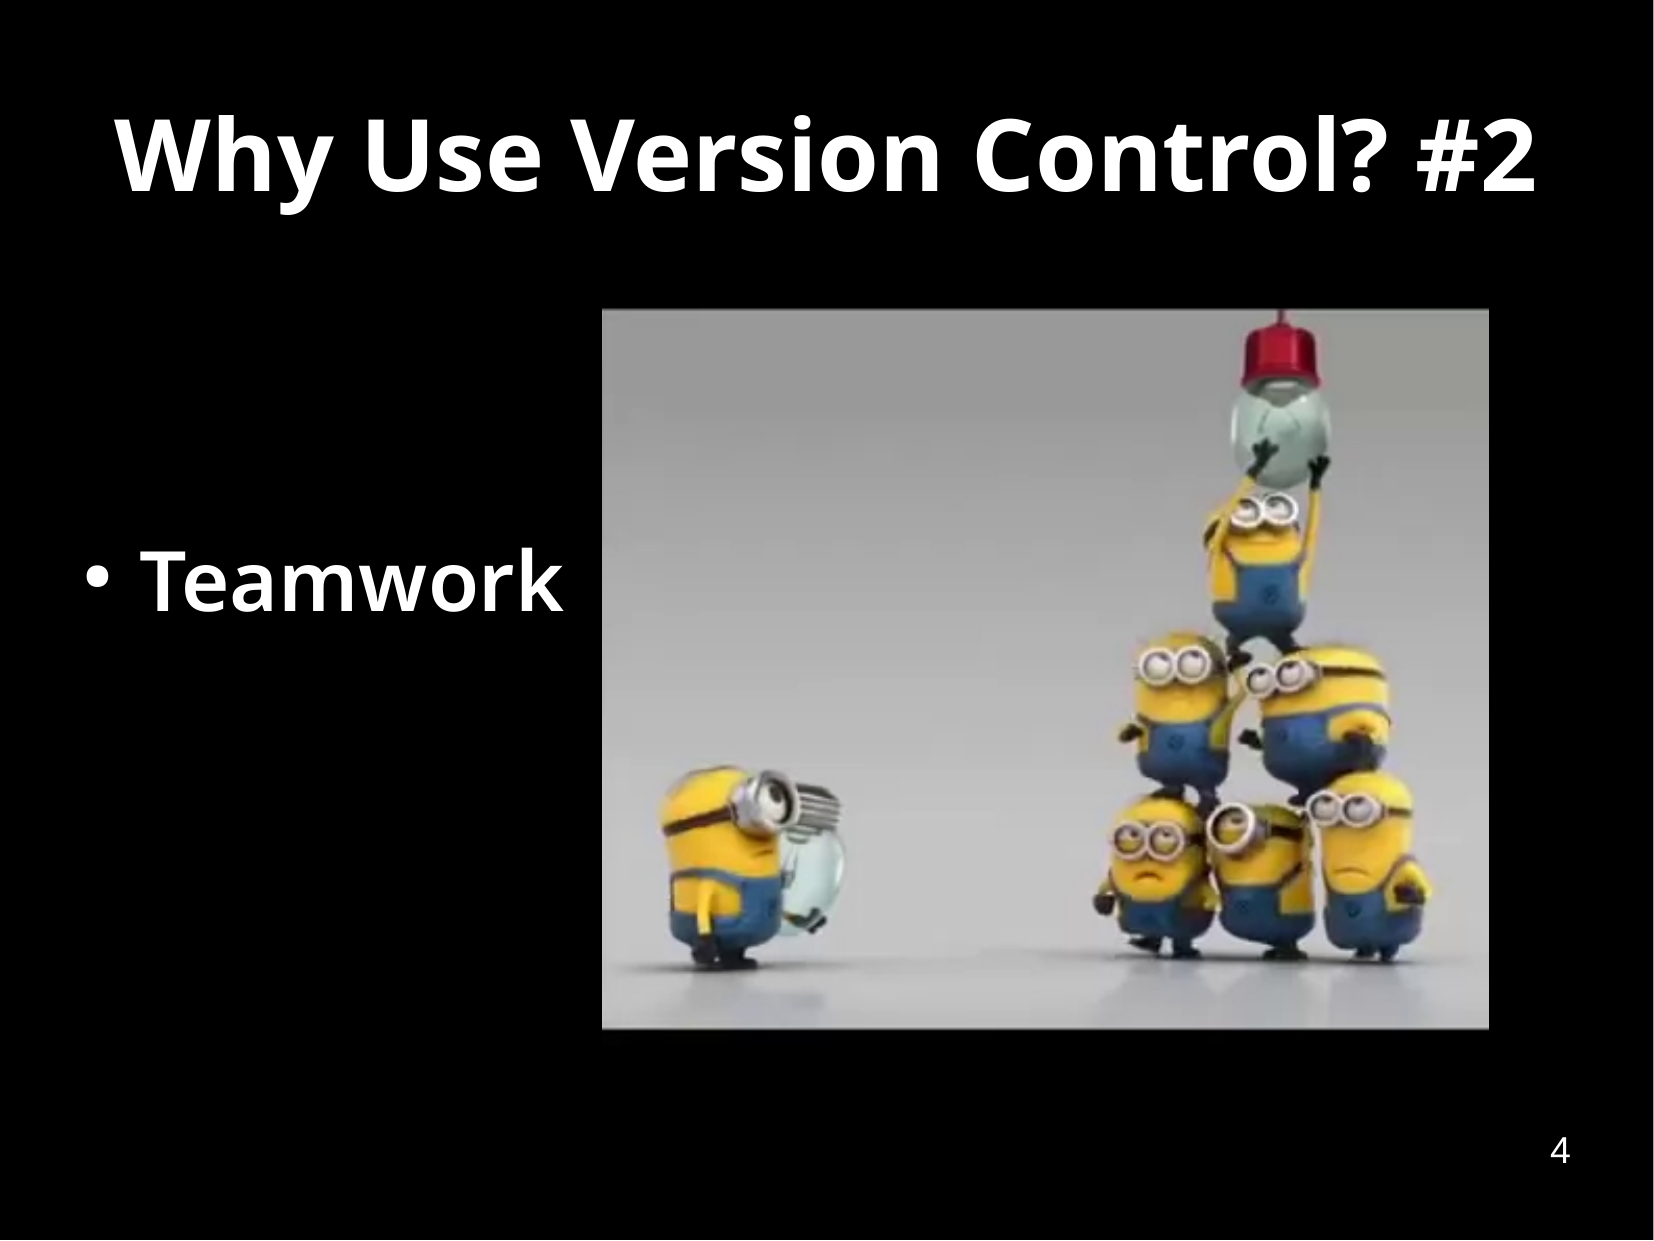

# Why Use Version Control? #2
 Teamwork
4